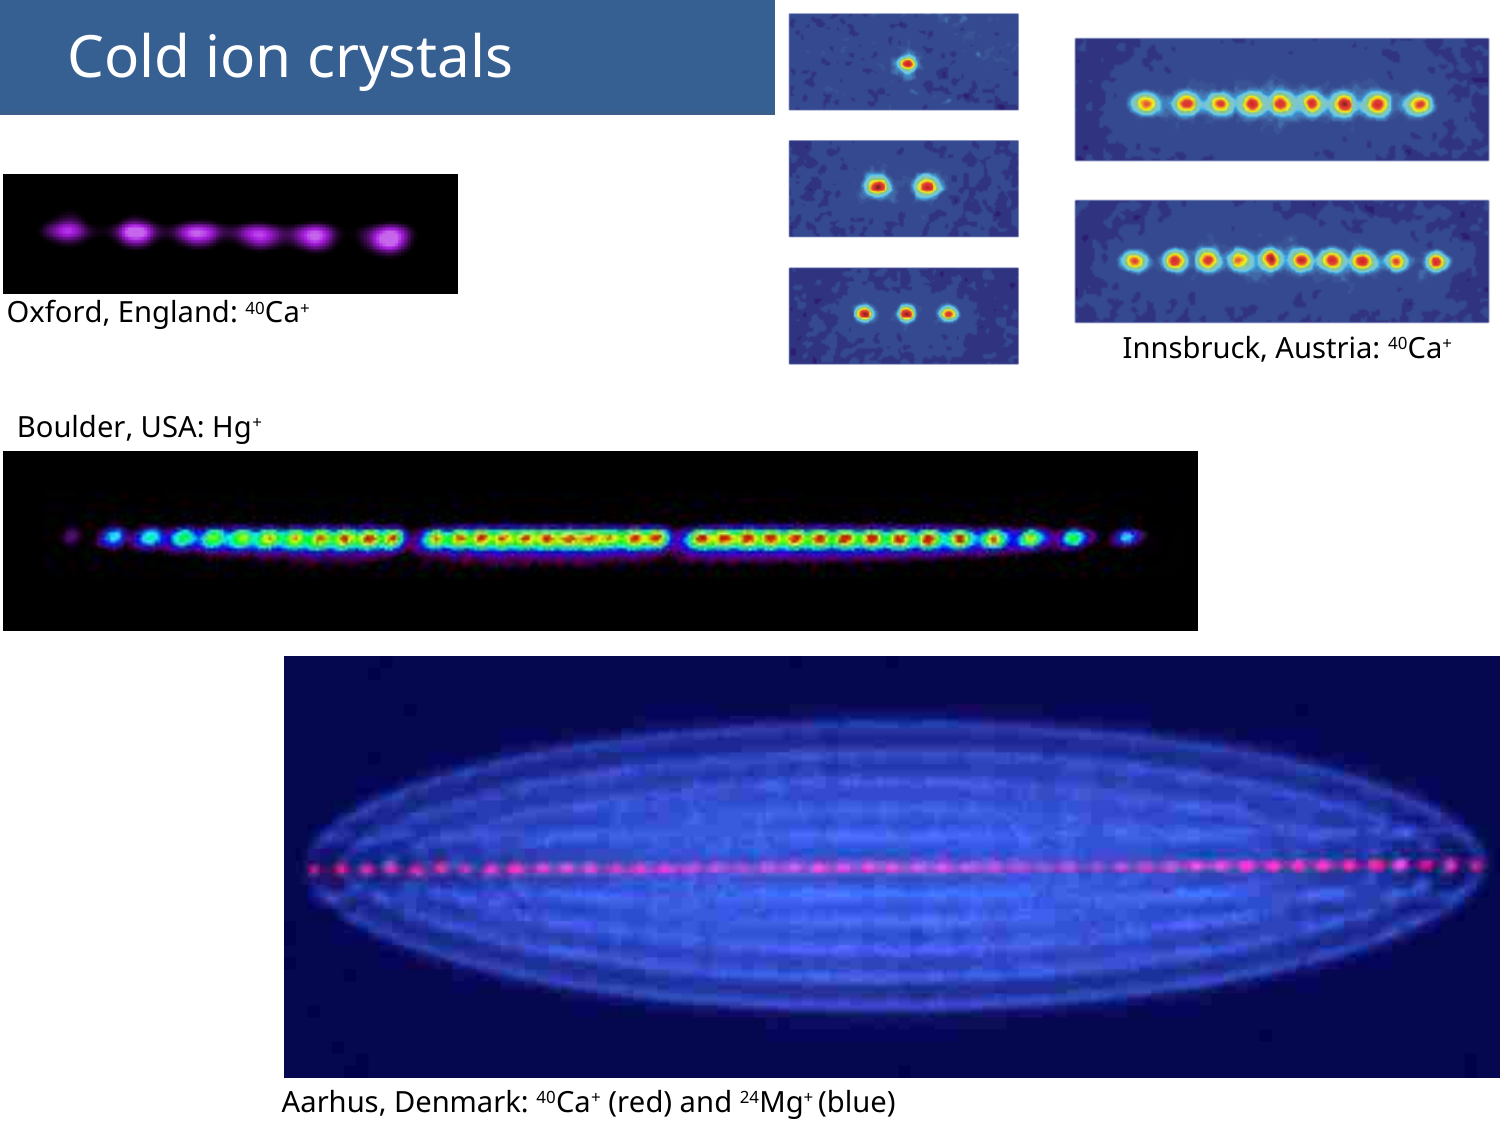

# Cold ion crystals
Oxford, England: 40Ca+
Innsbruck, Austria: 40Ca+
Boulder, USA: Hg+
Aarhus, Denmark: 40Ca+ (red) and 24Mg+ (blue)